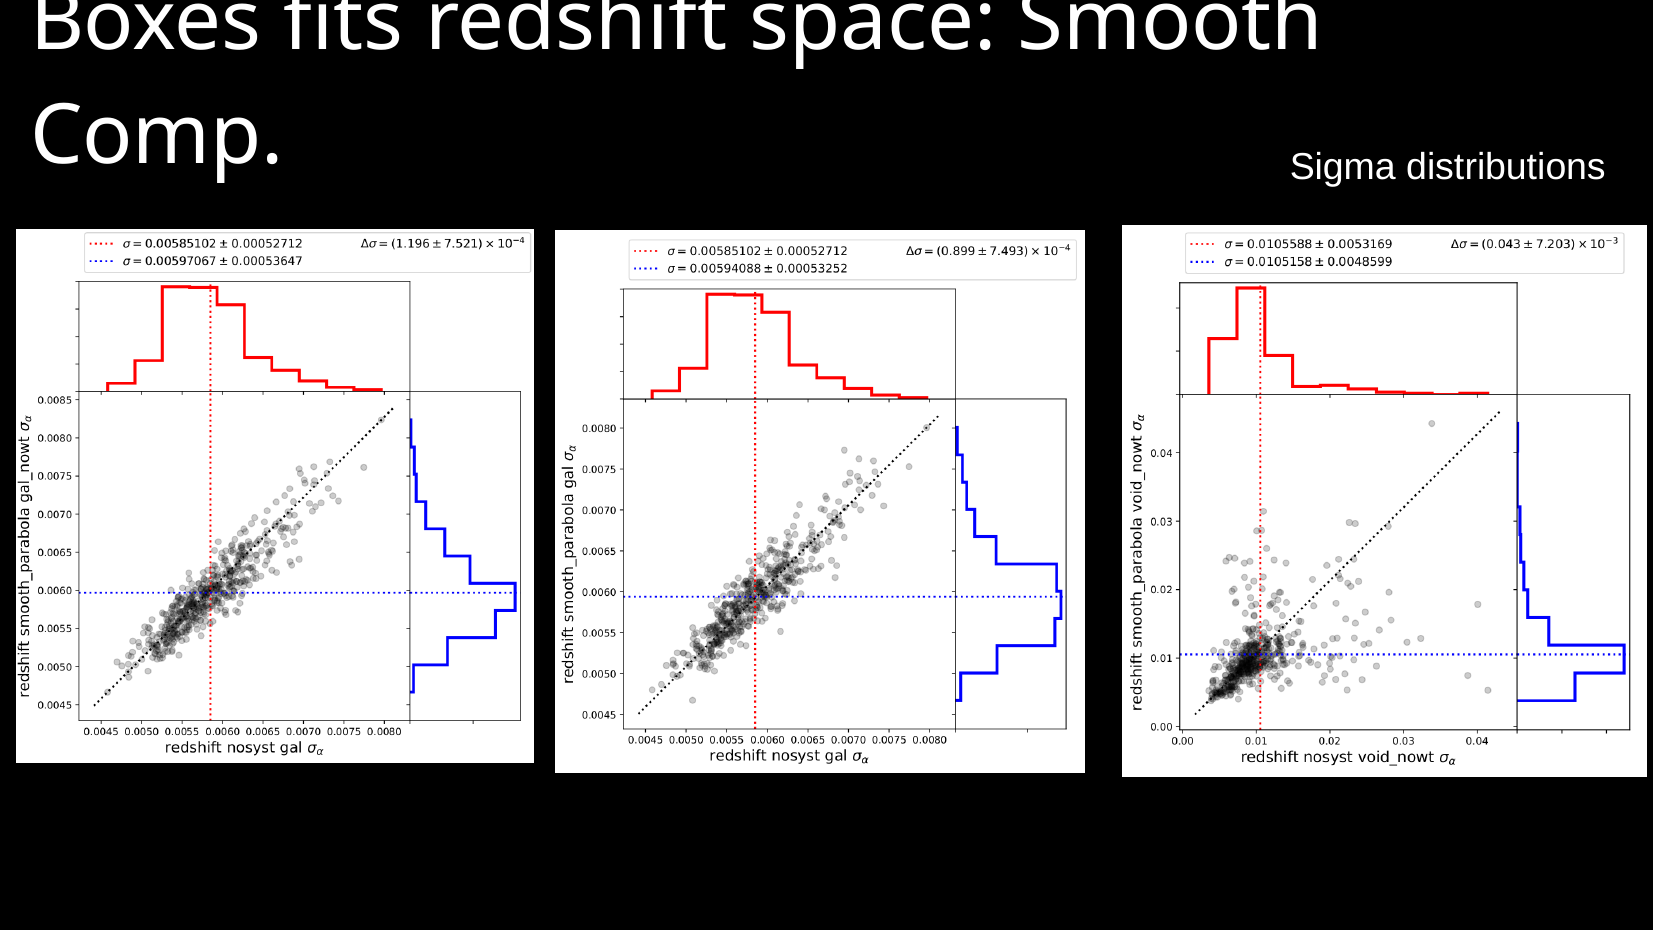

# Boxes fits redshift space: Smooth Comp.
Sigma distributions